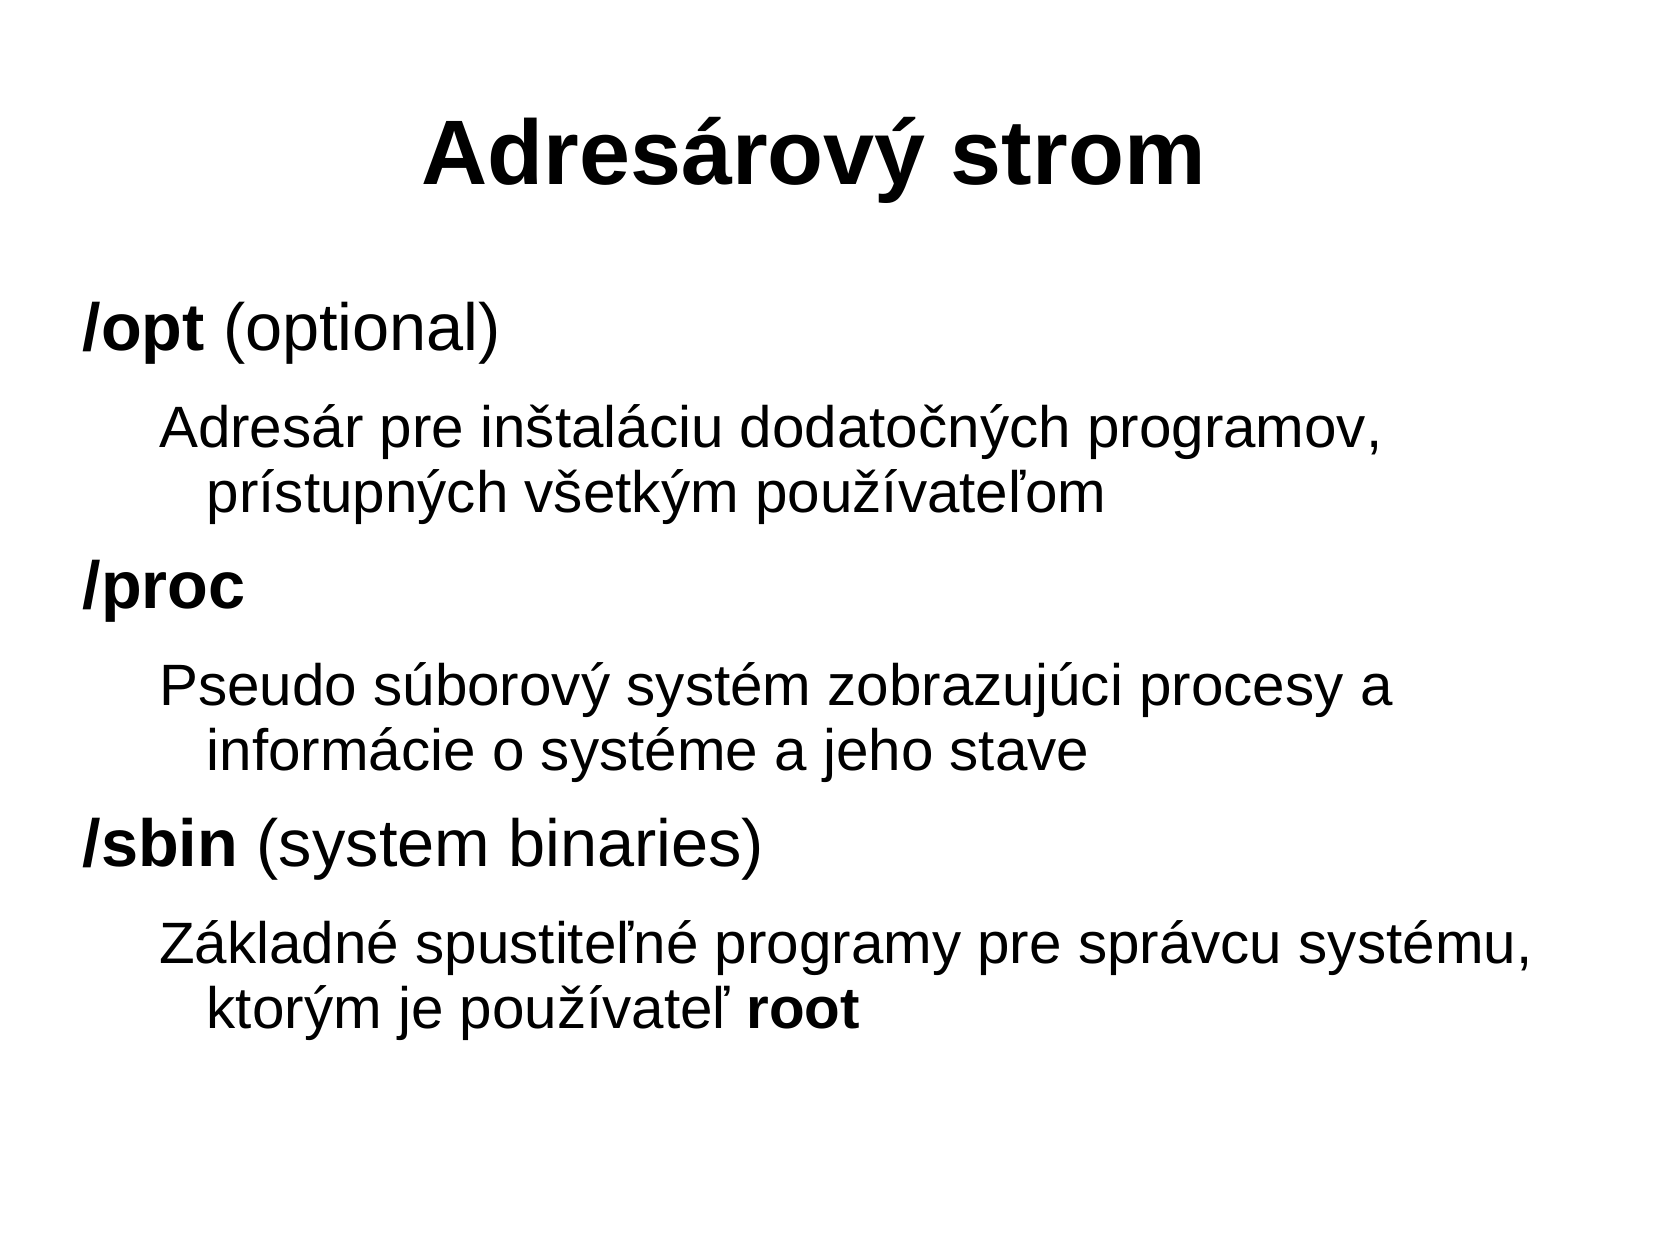

# Adresárový strom
/opt (optional)
Adresár pre inštaláciu dodatočných programov, prístupných všetkým používateľom
/proc
Pseudo súborový systém zobrazujúci procesy a informácie o systéme a jeho stave
/sbin (system binaries)
Základné spustiteľné programy pre správcu systému, ktorým je používateľ root